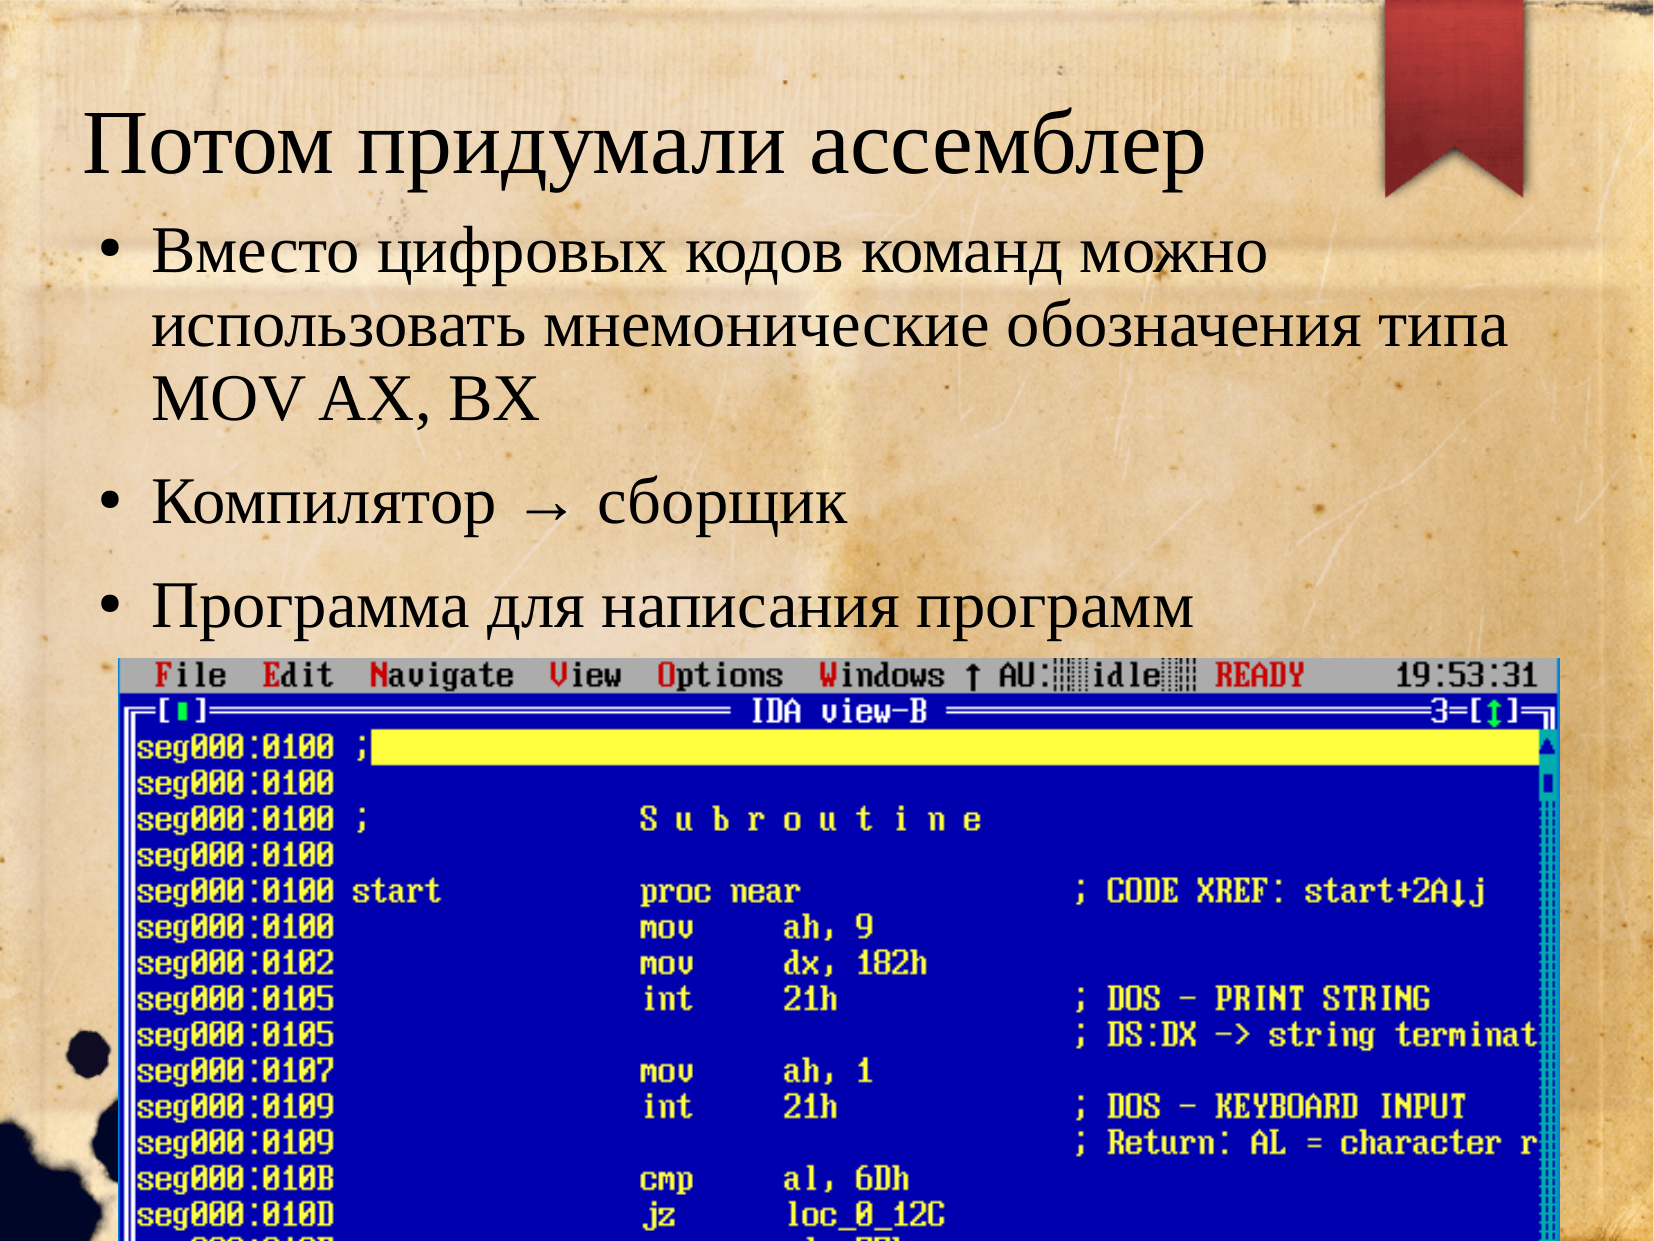

# Потом придумали ассемблер
Вместо цифровых кодов команд можно использовать мнемонические обозначения типа MOV AX, BX
Компилятор → сборщик
Программа для написания программ